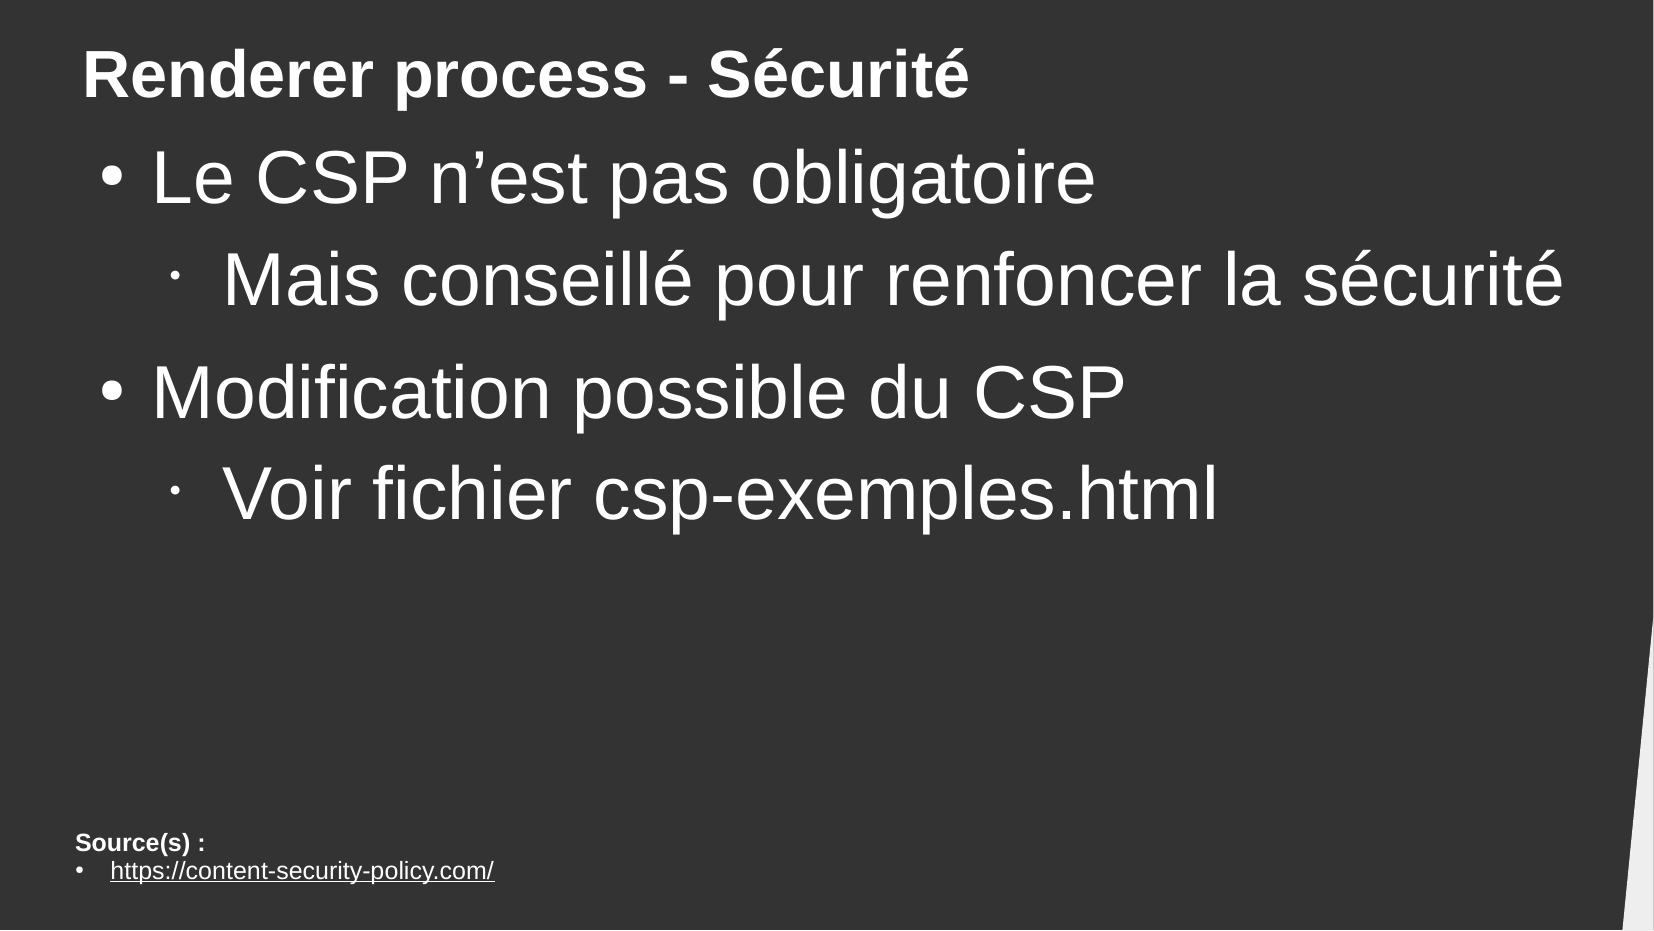

# Renderer process - Sécurité
Le CSP n’est pas obligatoire
Mais conseillé pour renfoncer la sécurité
Modification possible du CSP
Voir fichier csp-exemples.html
Source(s) :
https://content-security-policy.com/